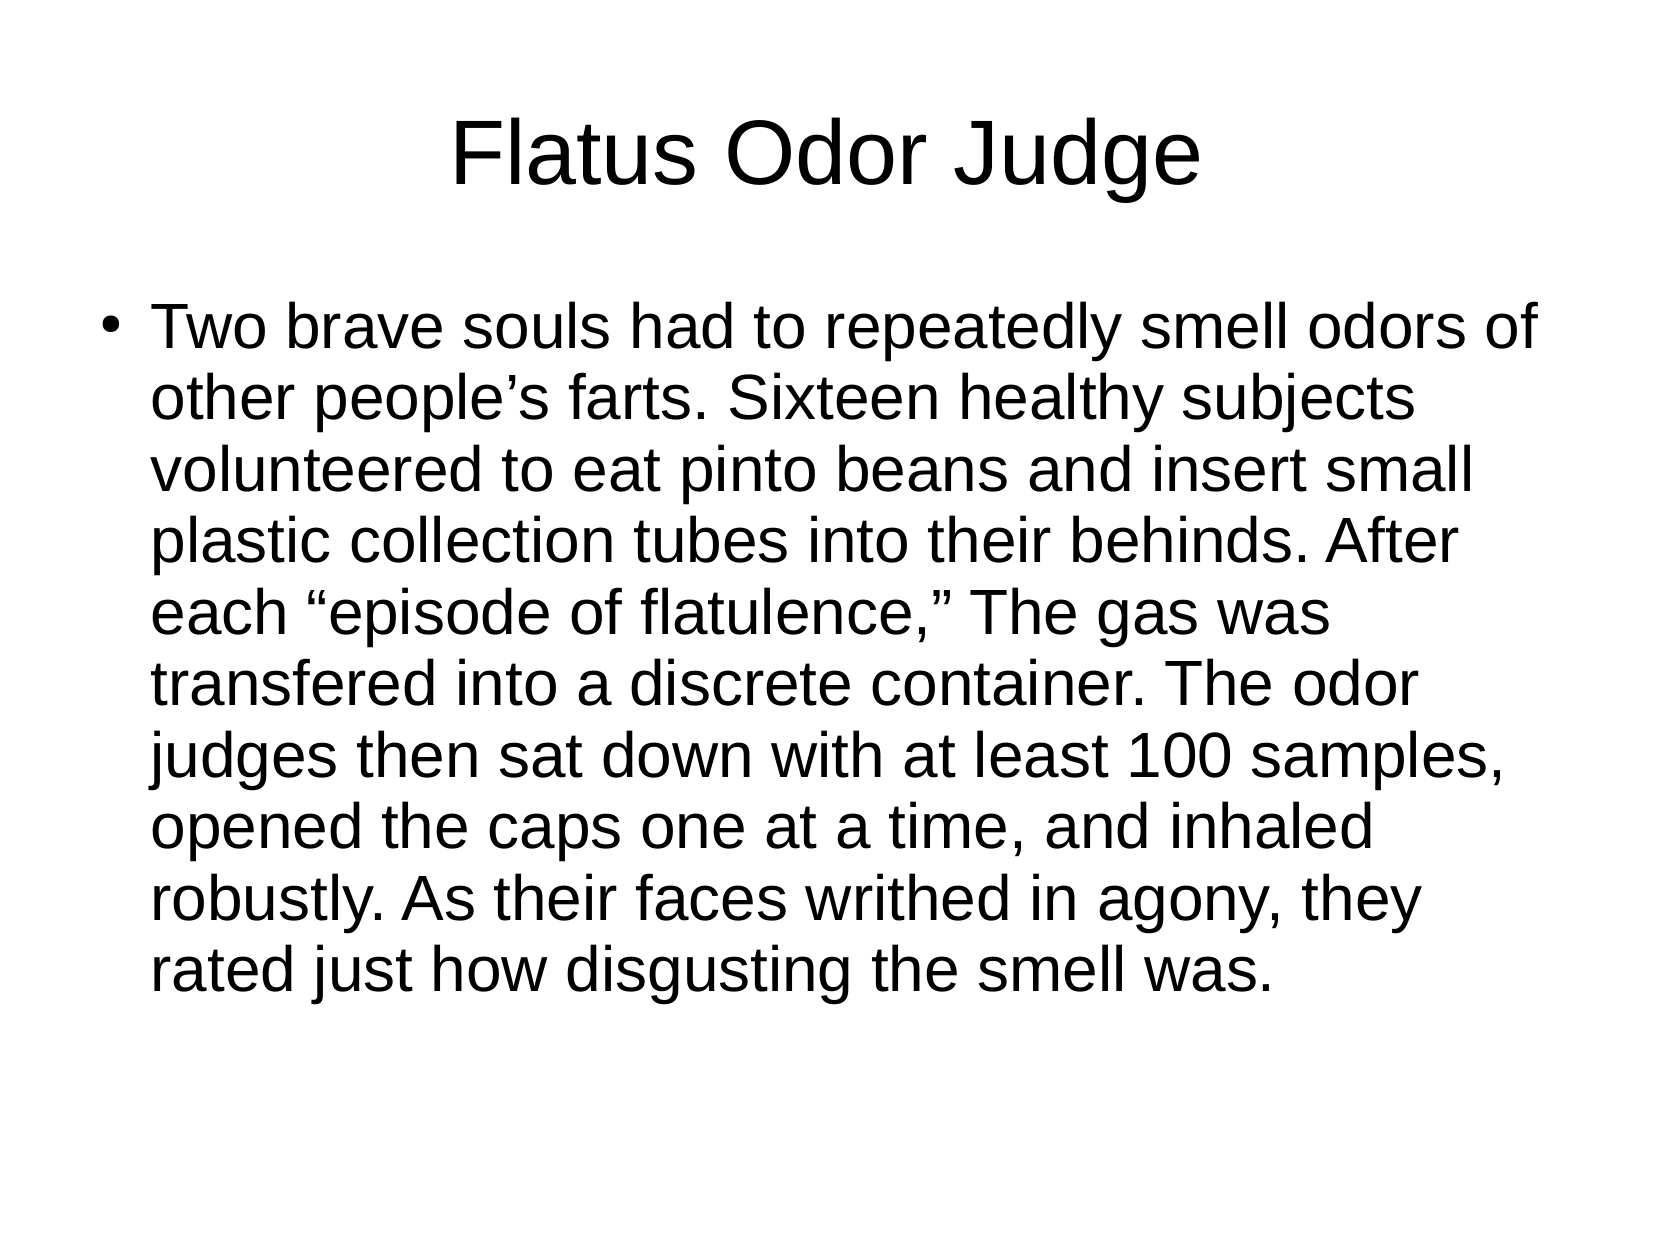

# Flatus Odor Judge
Two brave souls had to repeatedly smell odors of other people’s farts. Sixteen healthy subjects volunteered to eat pinto beans and insert small plastic collection tubes into their behinds. After each “episode of flatulence,” The gas was transfered into a discrete container. The odor judges then sat down with at least 100 samples, opened the caps one at a time, and inhaled robustly. As their faces writhed in agony, they rated just how disgusting the smell was.